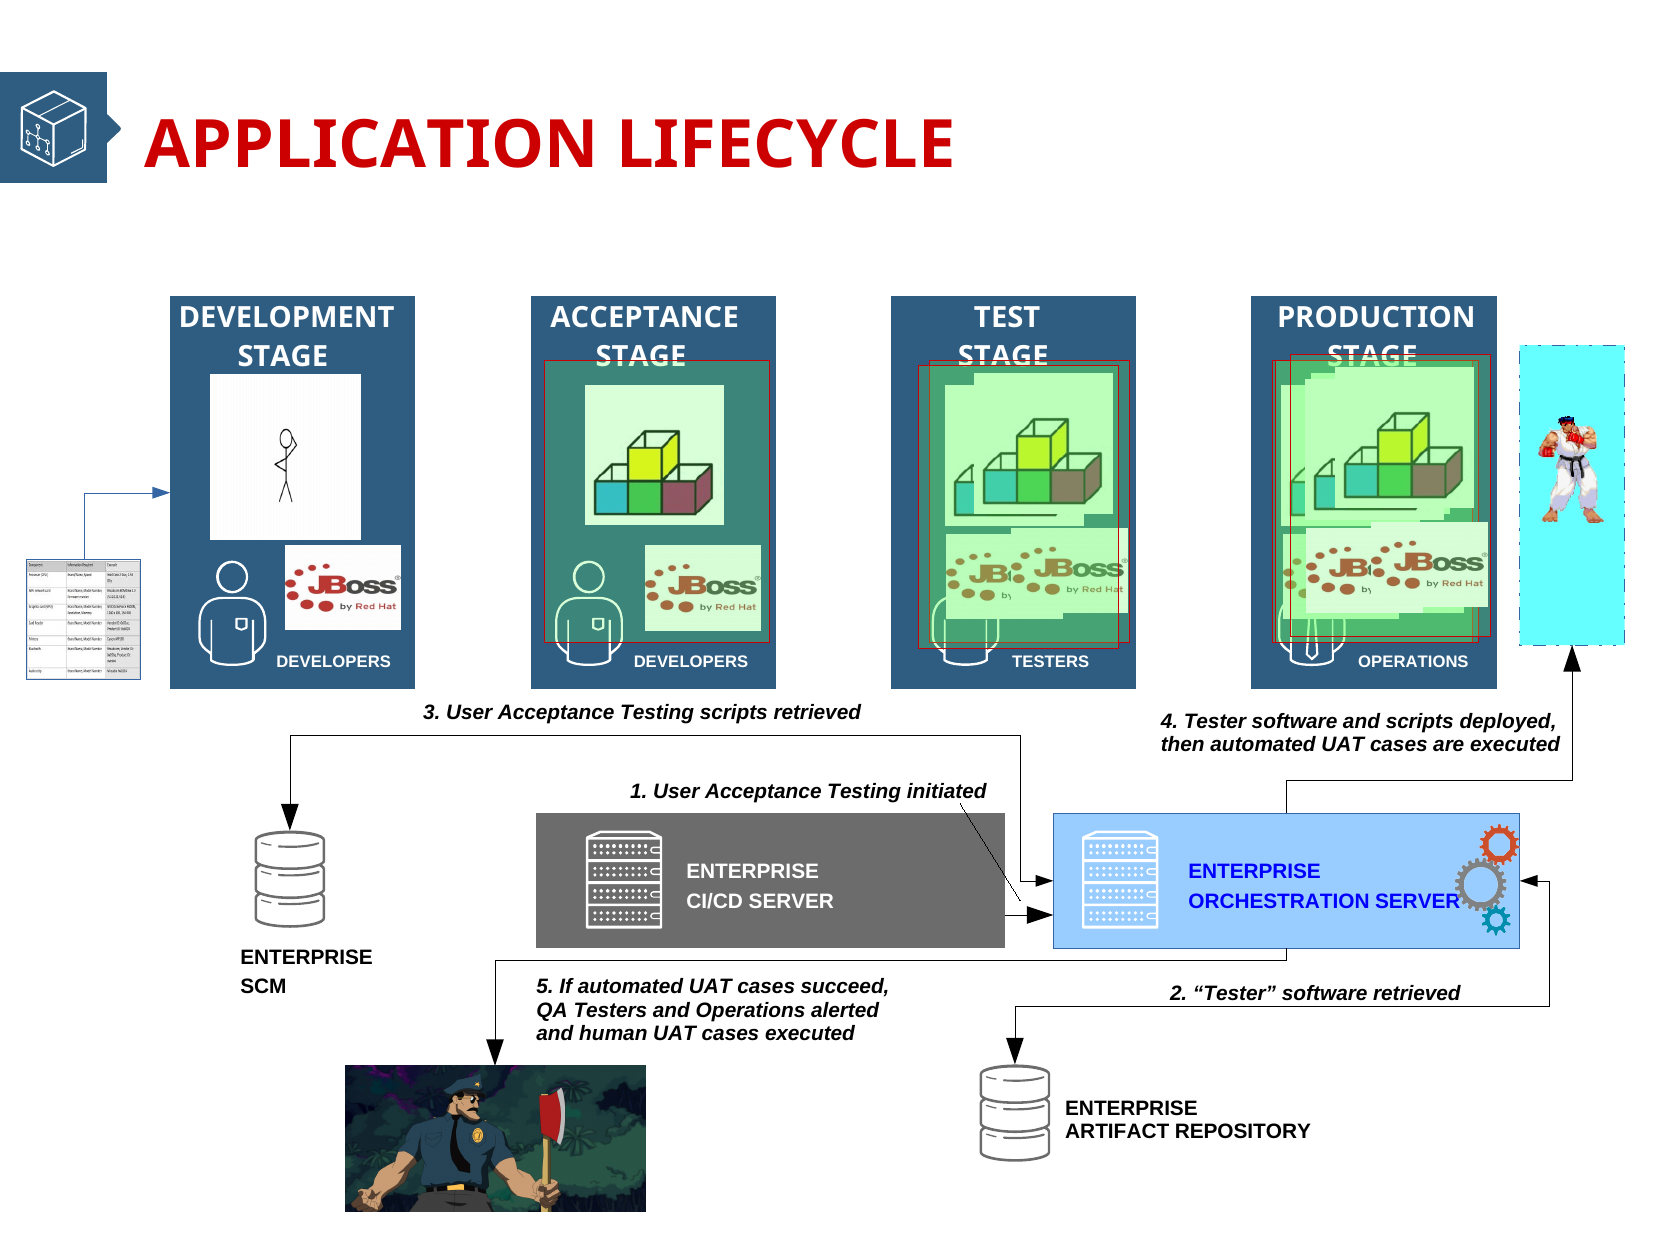

APPLICATION LIFECYCLE
DEVELOPMENT
STAGE
ACCEPTANCE
STAGE
TEST
STAGE
PRODUCTION
STAGE
DEVELOPERS
DEVELOPERS
TESTERS
OPERATIONS
3. User Acceptance Testing scripts retrieved
4. Tester software and scripts deployed,
then automated UAT cases are executed
1. User Acceptance Testing initiated
ENTERPRISE
CI/CD SERVER
ENTERPRISE
ORCHESTRATION SERVER
ENTERPRISE
SCM
5. If automated UAT cases succeed,
QA Testers and Operations alerted
and human UAT cases executed
2. “Tester” software retrieved
ENTERPRISE
ARTIFACT REPOSITORY